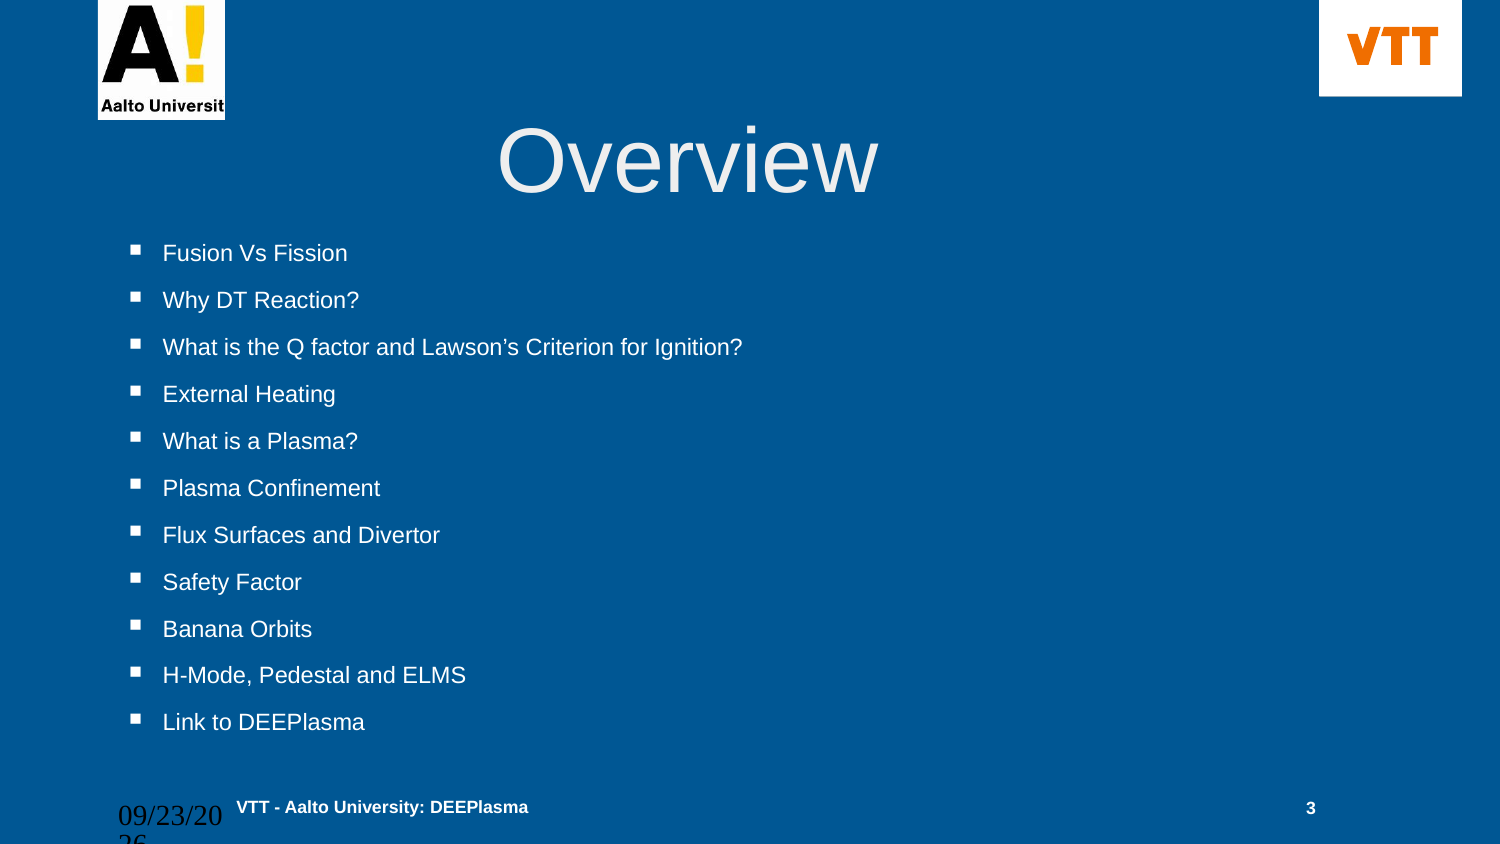

# Overview
Fusion Vs Fission
Why DT Reaction?
What is the Q factor and Lawson’s Criterion for Ignition?
External Heating
What is a Plasma?
Plasma Confinement
Flux Surfaces and Divertor
Safety Factor
Banana Orbits
H-Mode, Pedestal and ELMS
Link to DEEPlasma
VTT - Aalto University: DEEPlasma
3